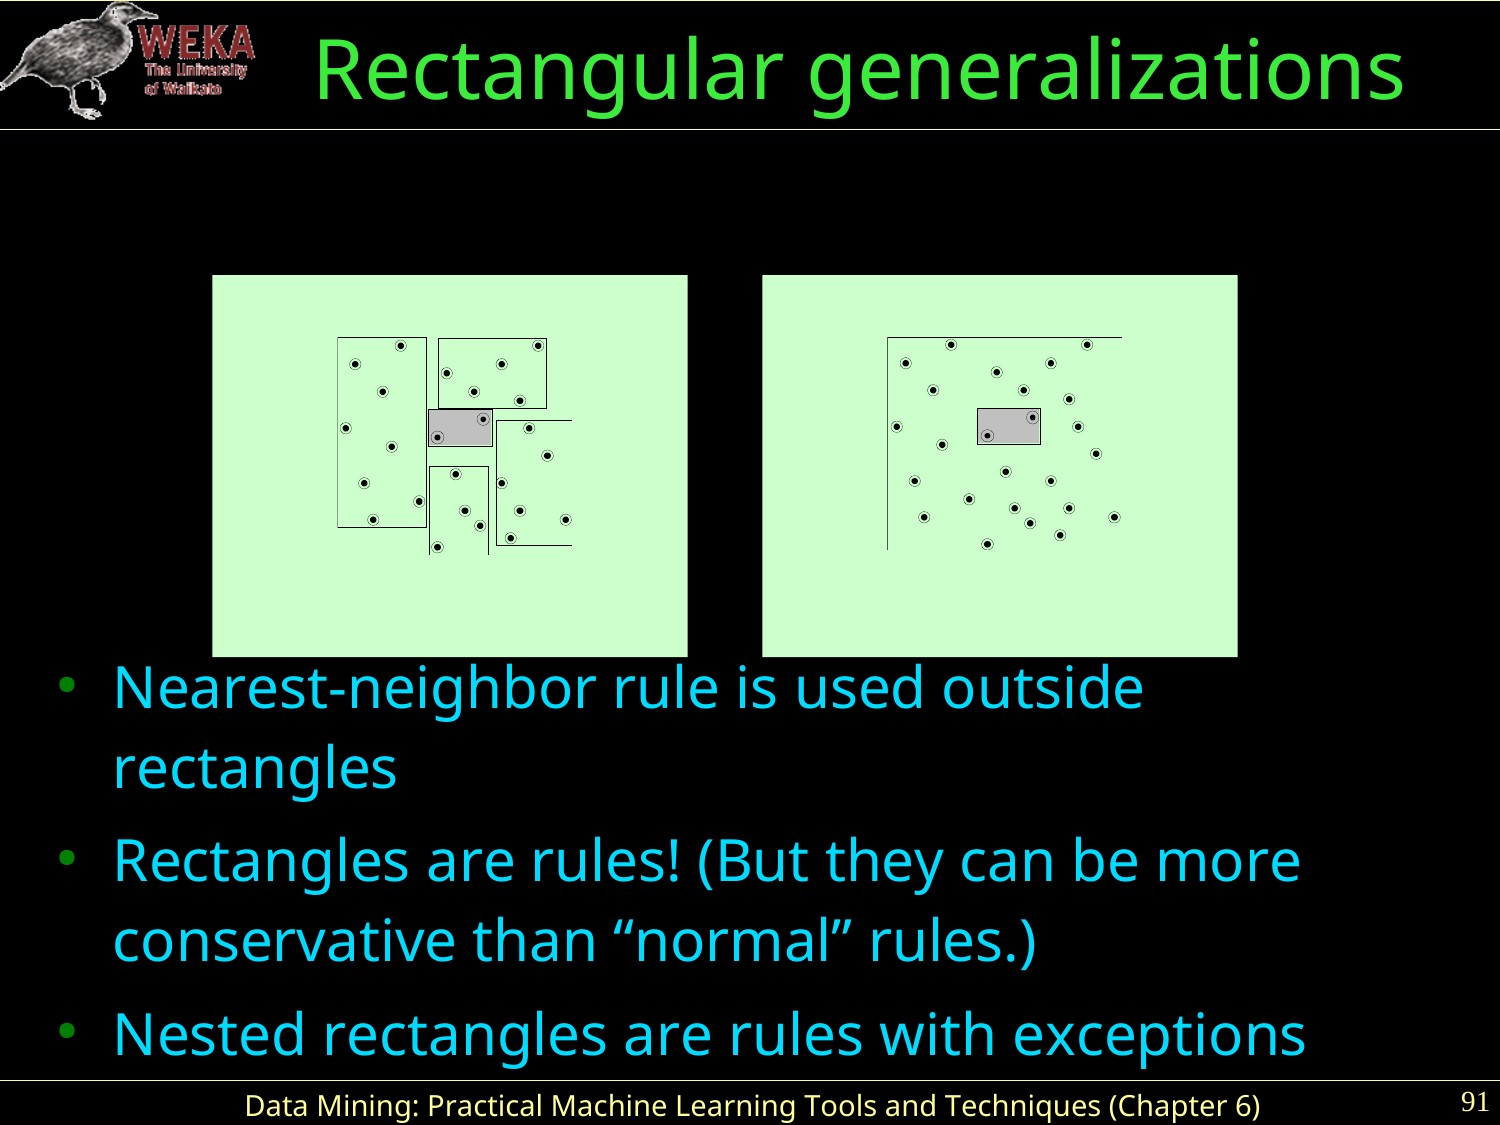

# Rectangular generalizations
Nearest-neighbor rule is used outside rectangles
Rectangles are rules! (But they can be more conservative than “normal” rules.)
Nested rectangles are rules with exceptions
Data Mining: Practical Machine Learning Tools and Techniques (Chapter 6)
91